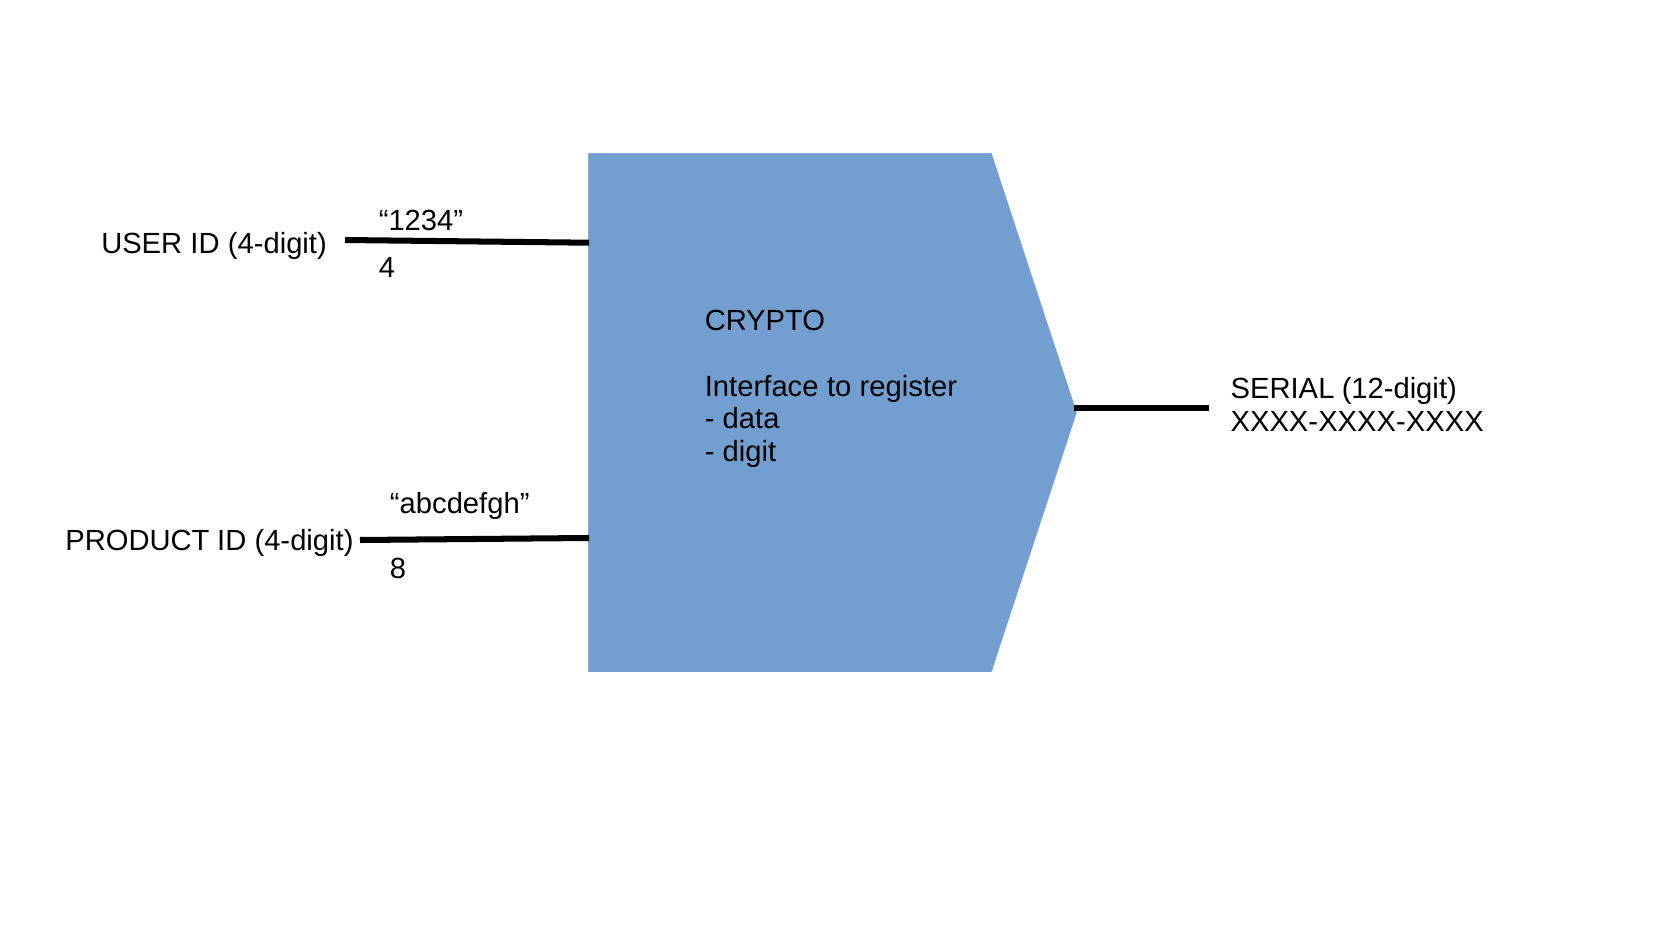

“1234”
USER ID (4-digit)
4
CRYPTO
Interface to register
- data
- digit
SERIAL (12-digit)
XXXX-XXXX-XXXX
“abcdefgh”
PRODUCT ID (4-digit)
8